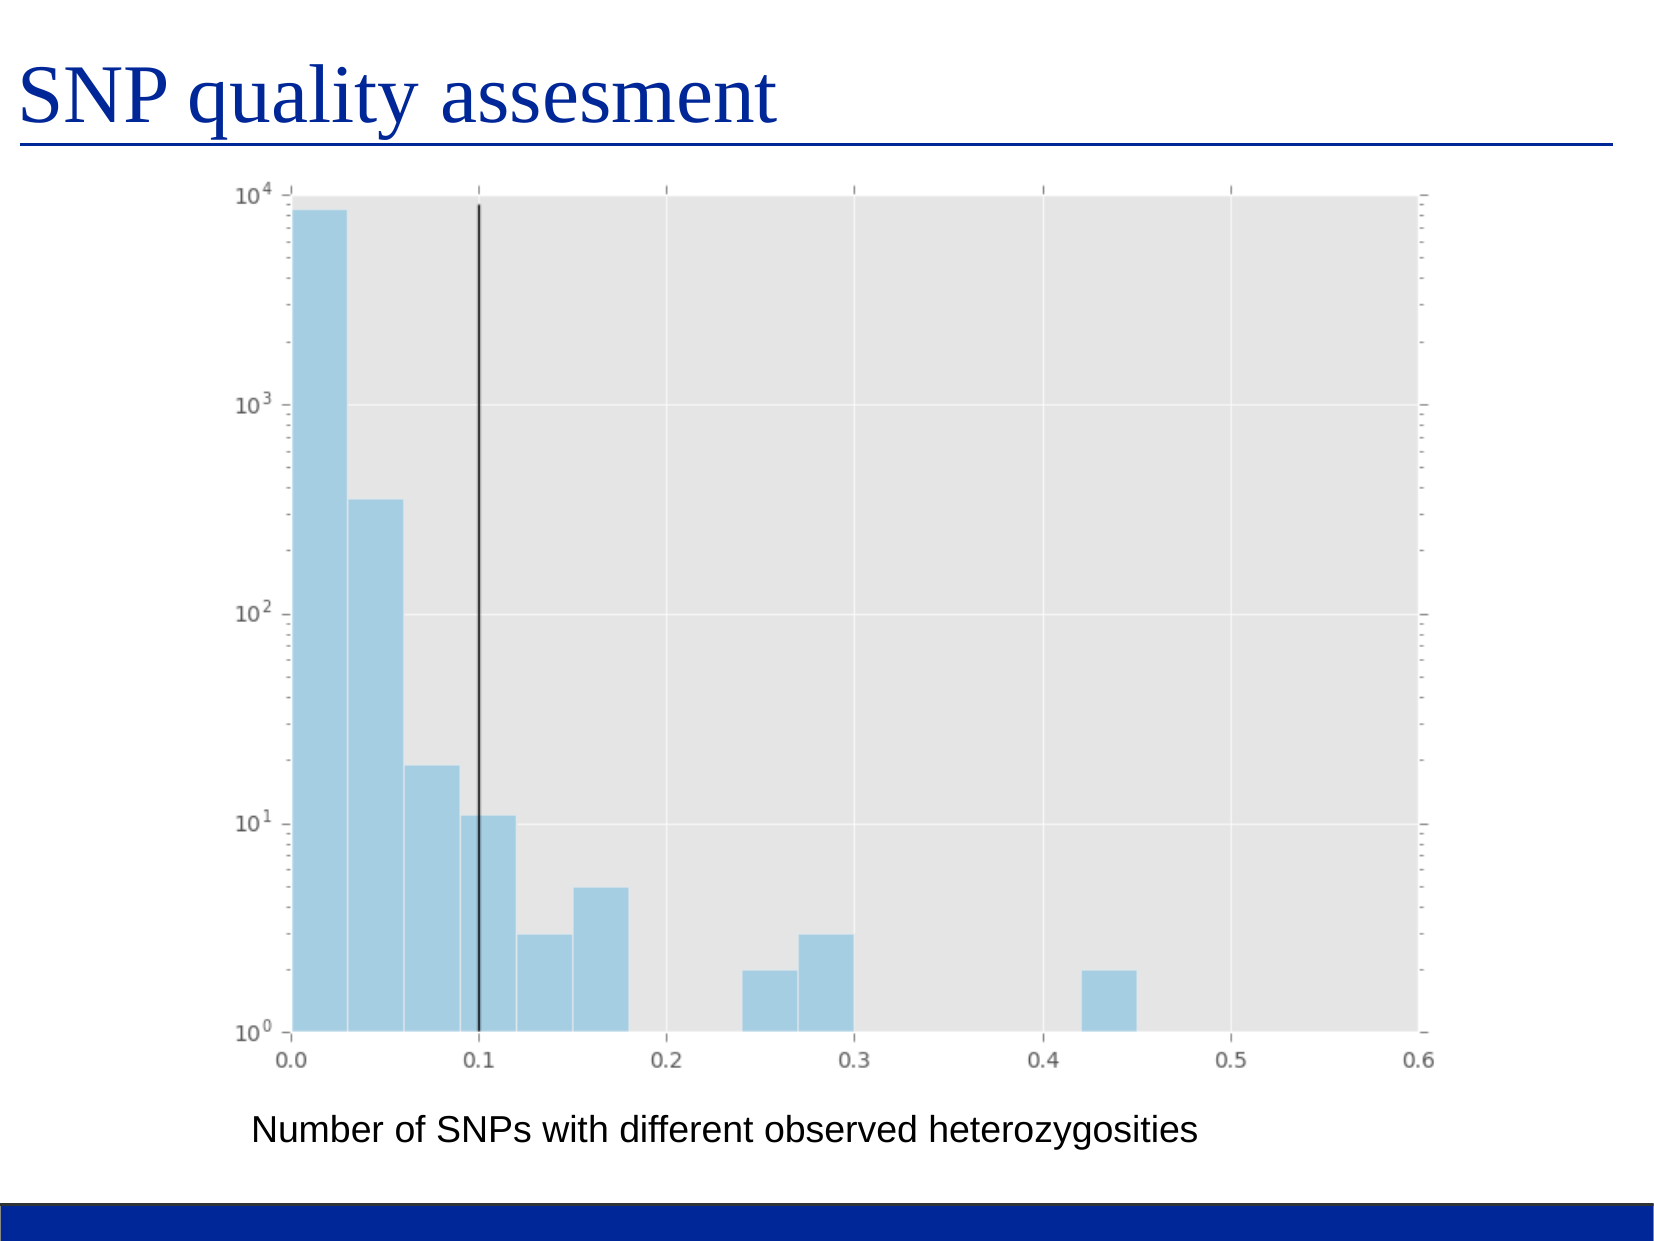

# SNP quality assesment
Number of SNPs with different observed heterozygosities